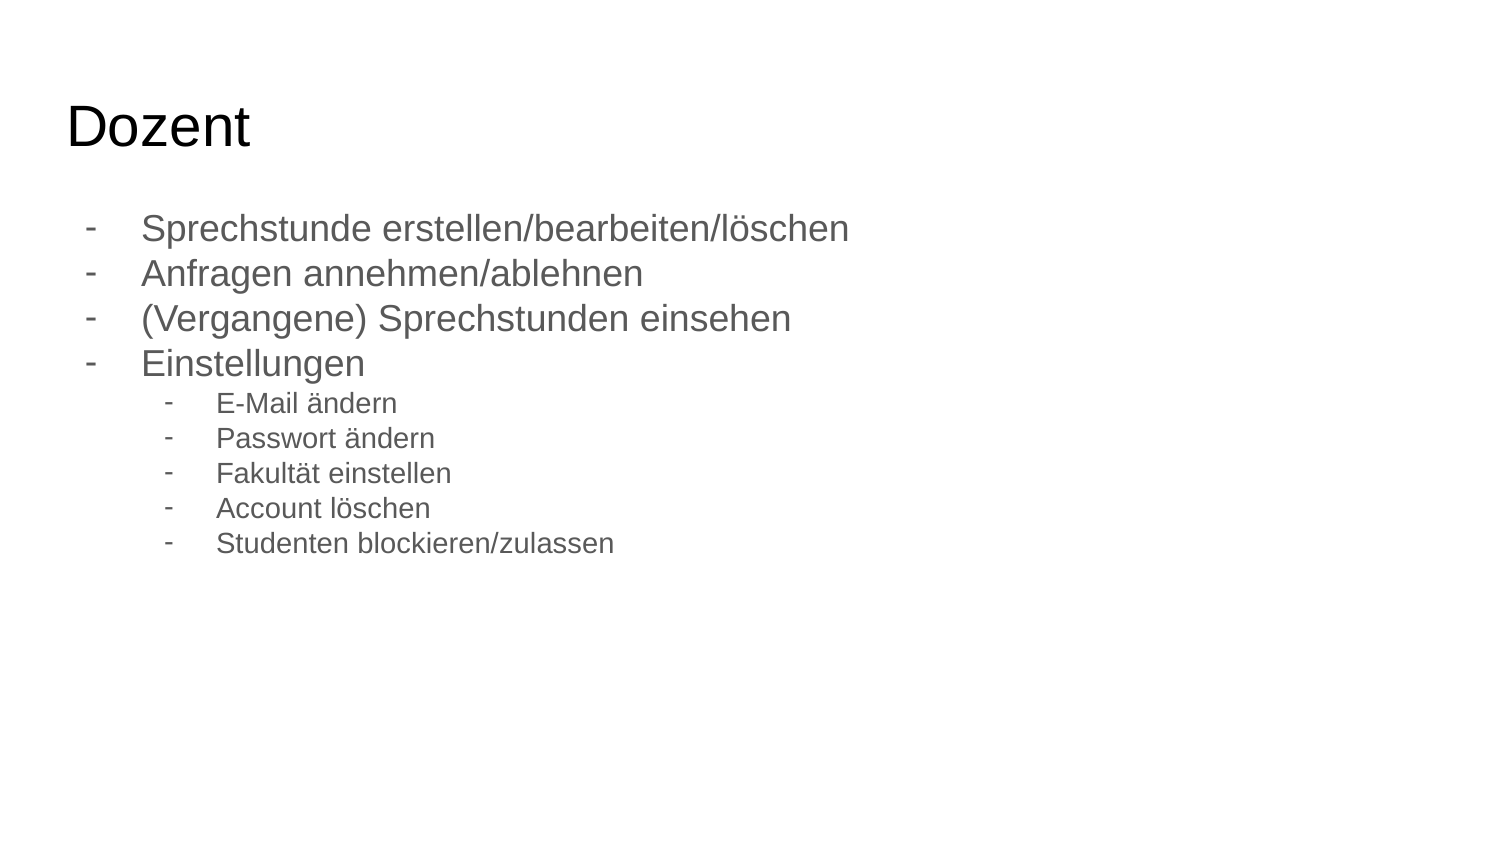

# Dozent
Sprechstunde erstellen/bearbeiten/löschen
Anfragen annehmen/ablehnen
(Vergangene) Sprechstunden einsehen
Einstellungen
E-Mail ändern
Passwort ändern
Fakultät einstellen
Account löschen
Studenten blockieren/zulassen